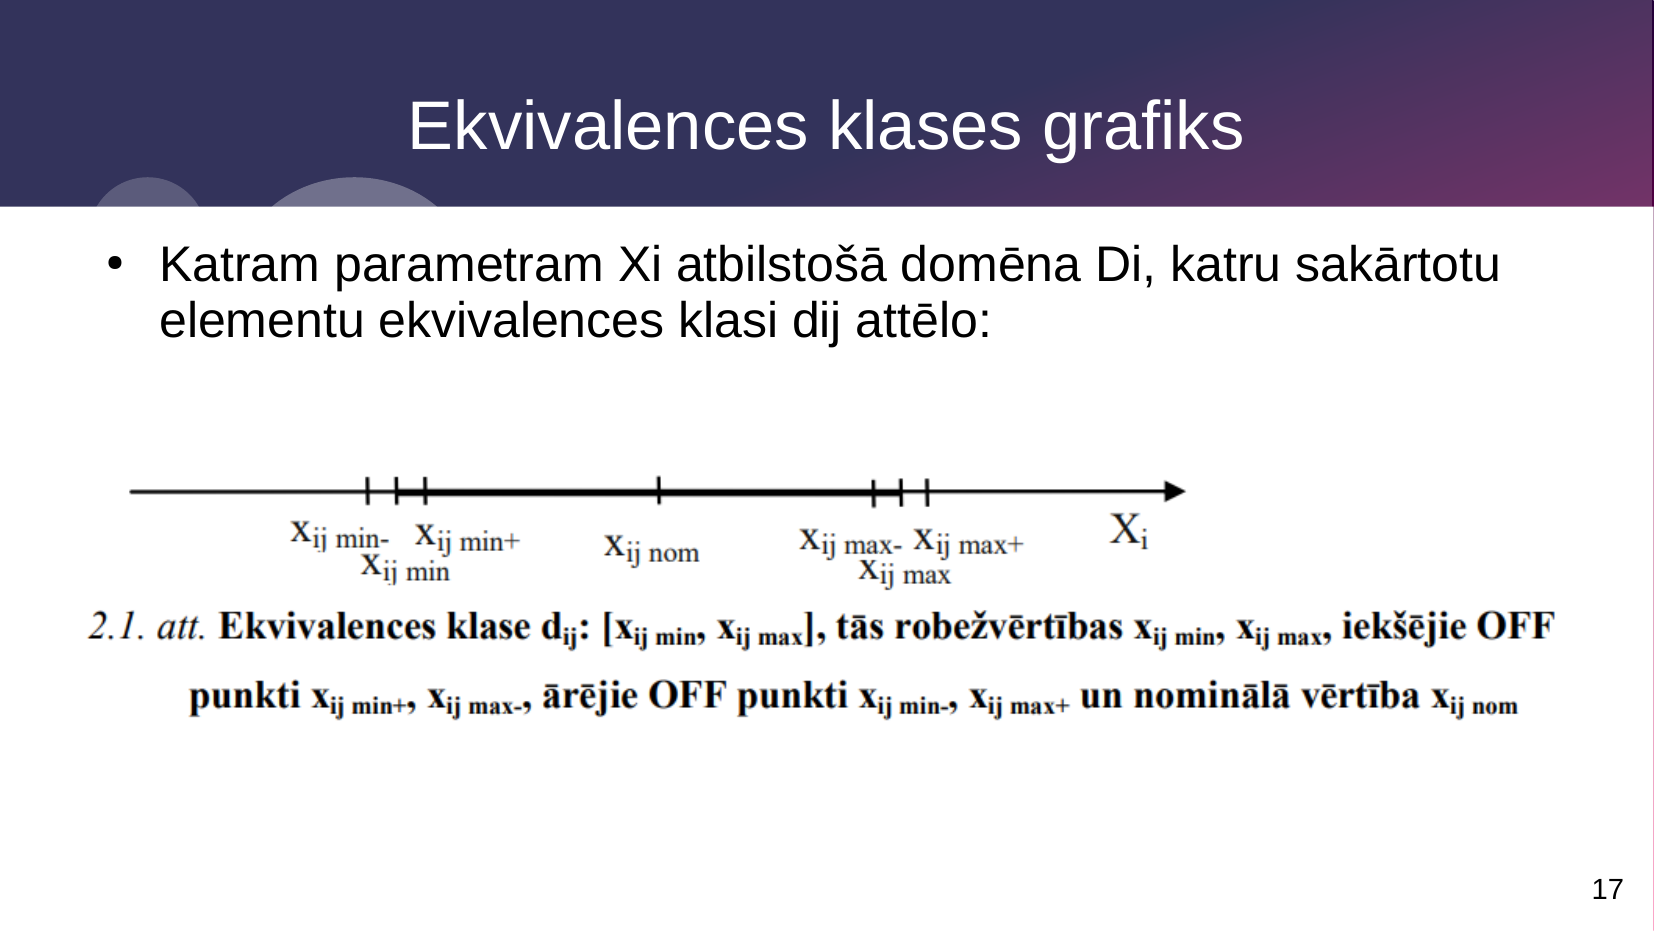

# Ekvivalences klases grafiks
Katram parametram Xi atbilstošā domēna Di, katru sakārtotu elementu ekvivalences klasi dij attēlo: